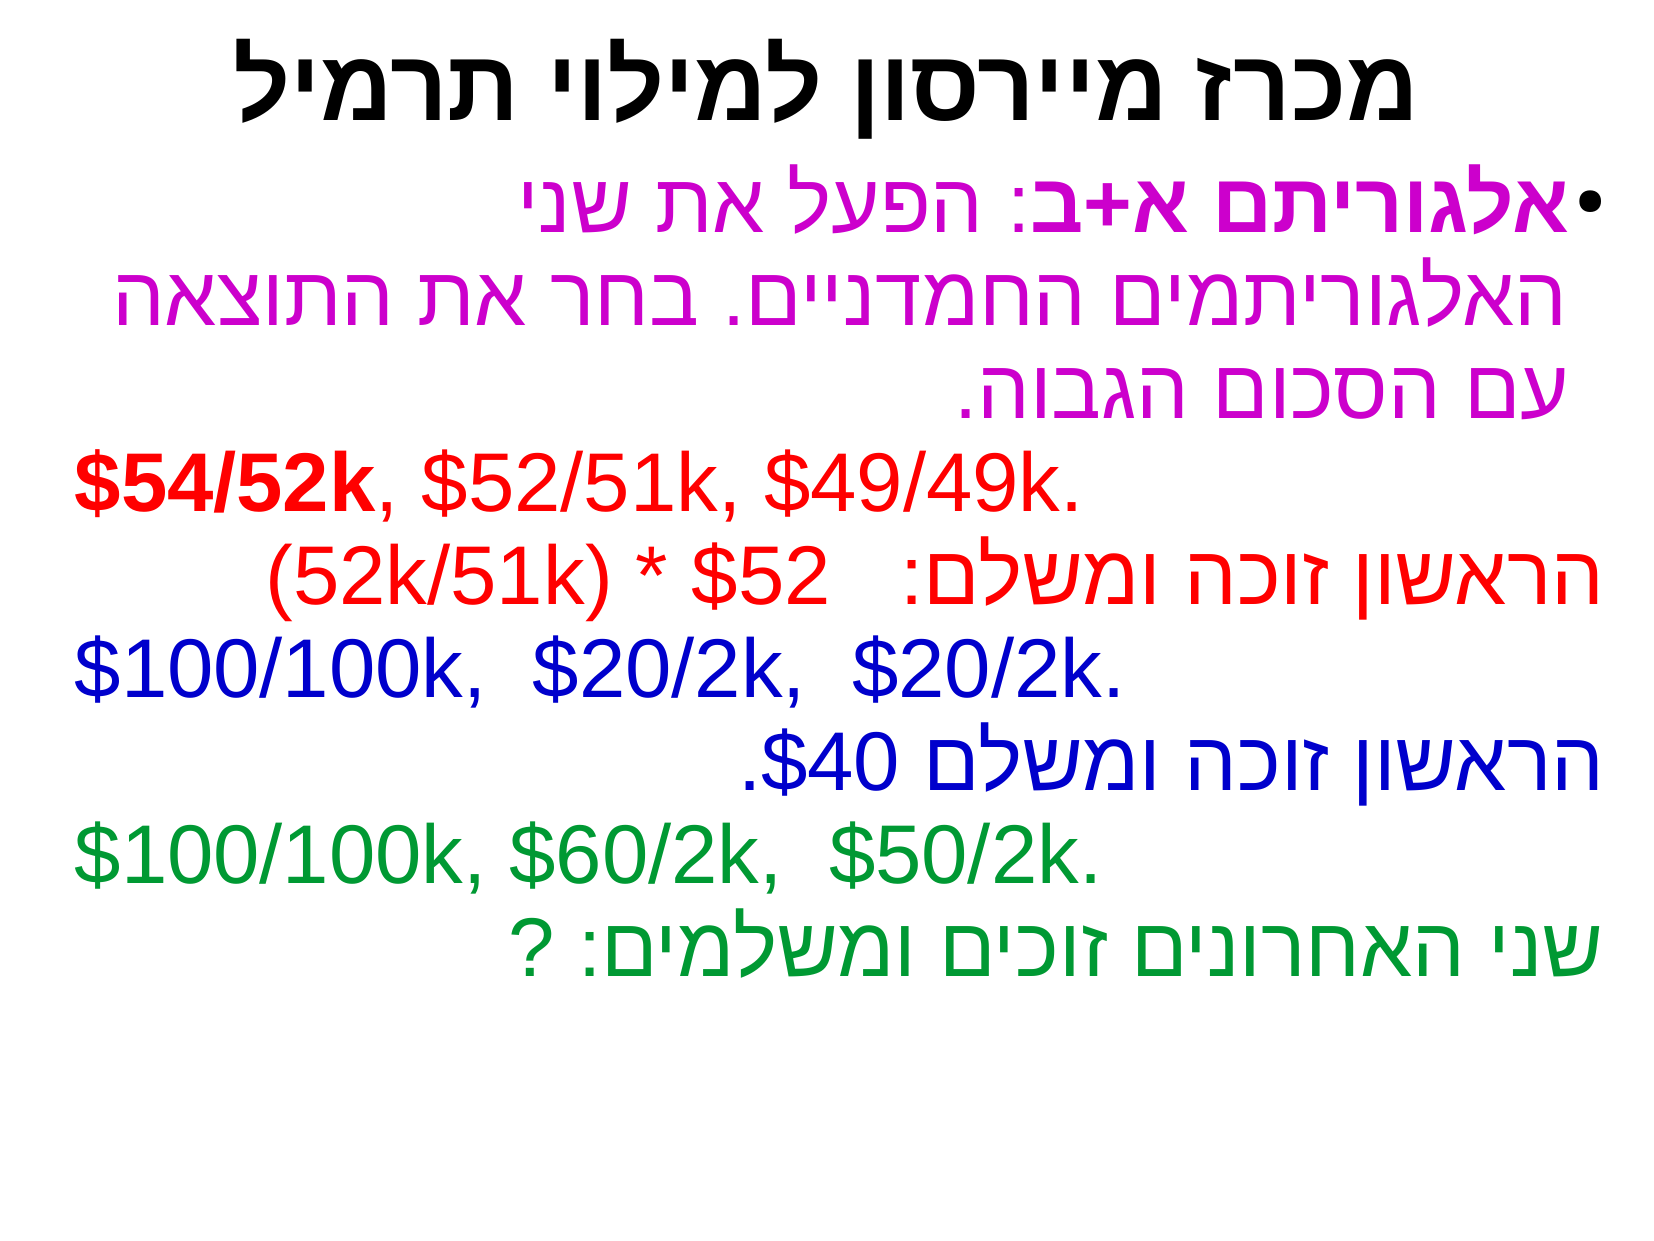

# מכרז מיירסון למילוי תרמיל
אלגוריתם א+ב: הפעל את שני האלגוריתמים החמדניים. בחר את התוצאה עם הסכום הגבוה.
$54/52k, $52/51k, $49/49k.
הראשון זוכה ומשלם: $52 * (52k/51k)
$100/100k, $20/2k, $20/2k.
הראשון זוכה ומשלם $40.
$100/100k, $60/2k, $50/2k.
שני האחרונים זוכים ומשלמים: ?